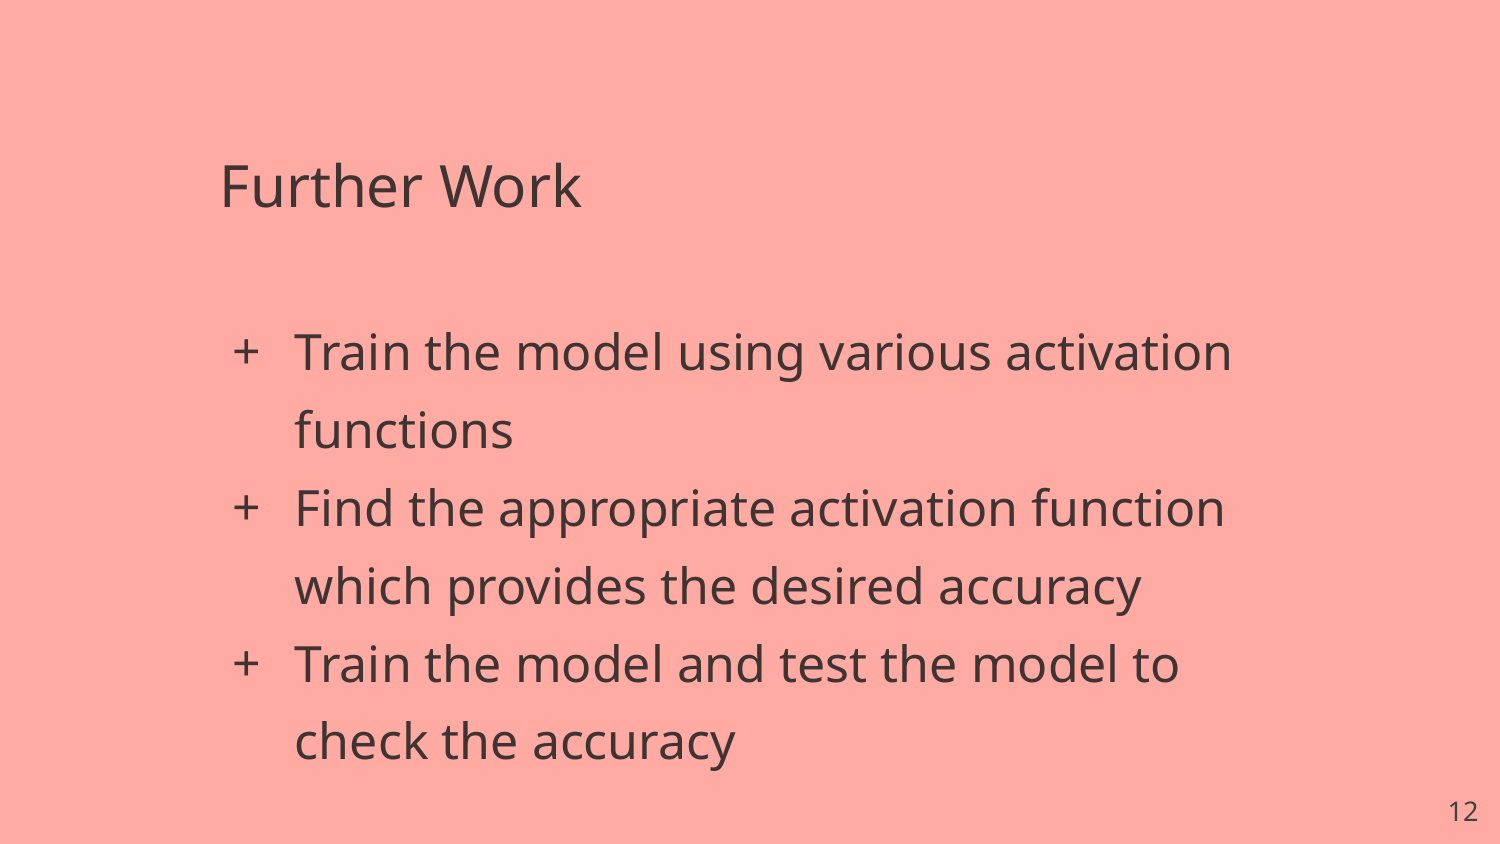

Further Work
Train the model using various activation functions
Find the appropriate activation function which provides the desired accuracy
Train the model and test the model to check the accuracy